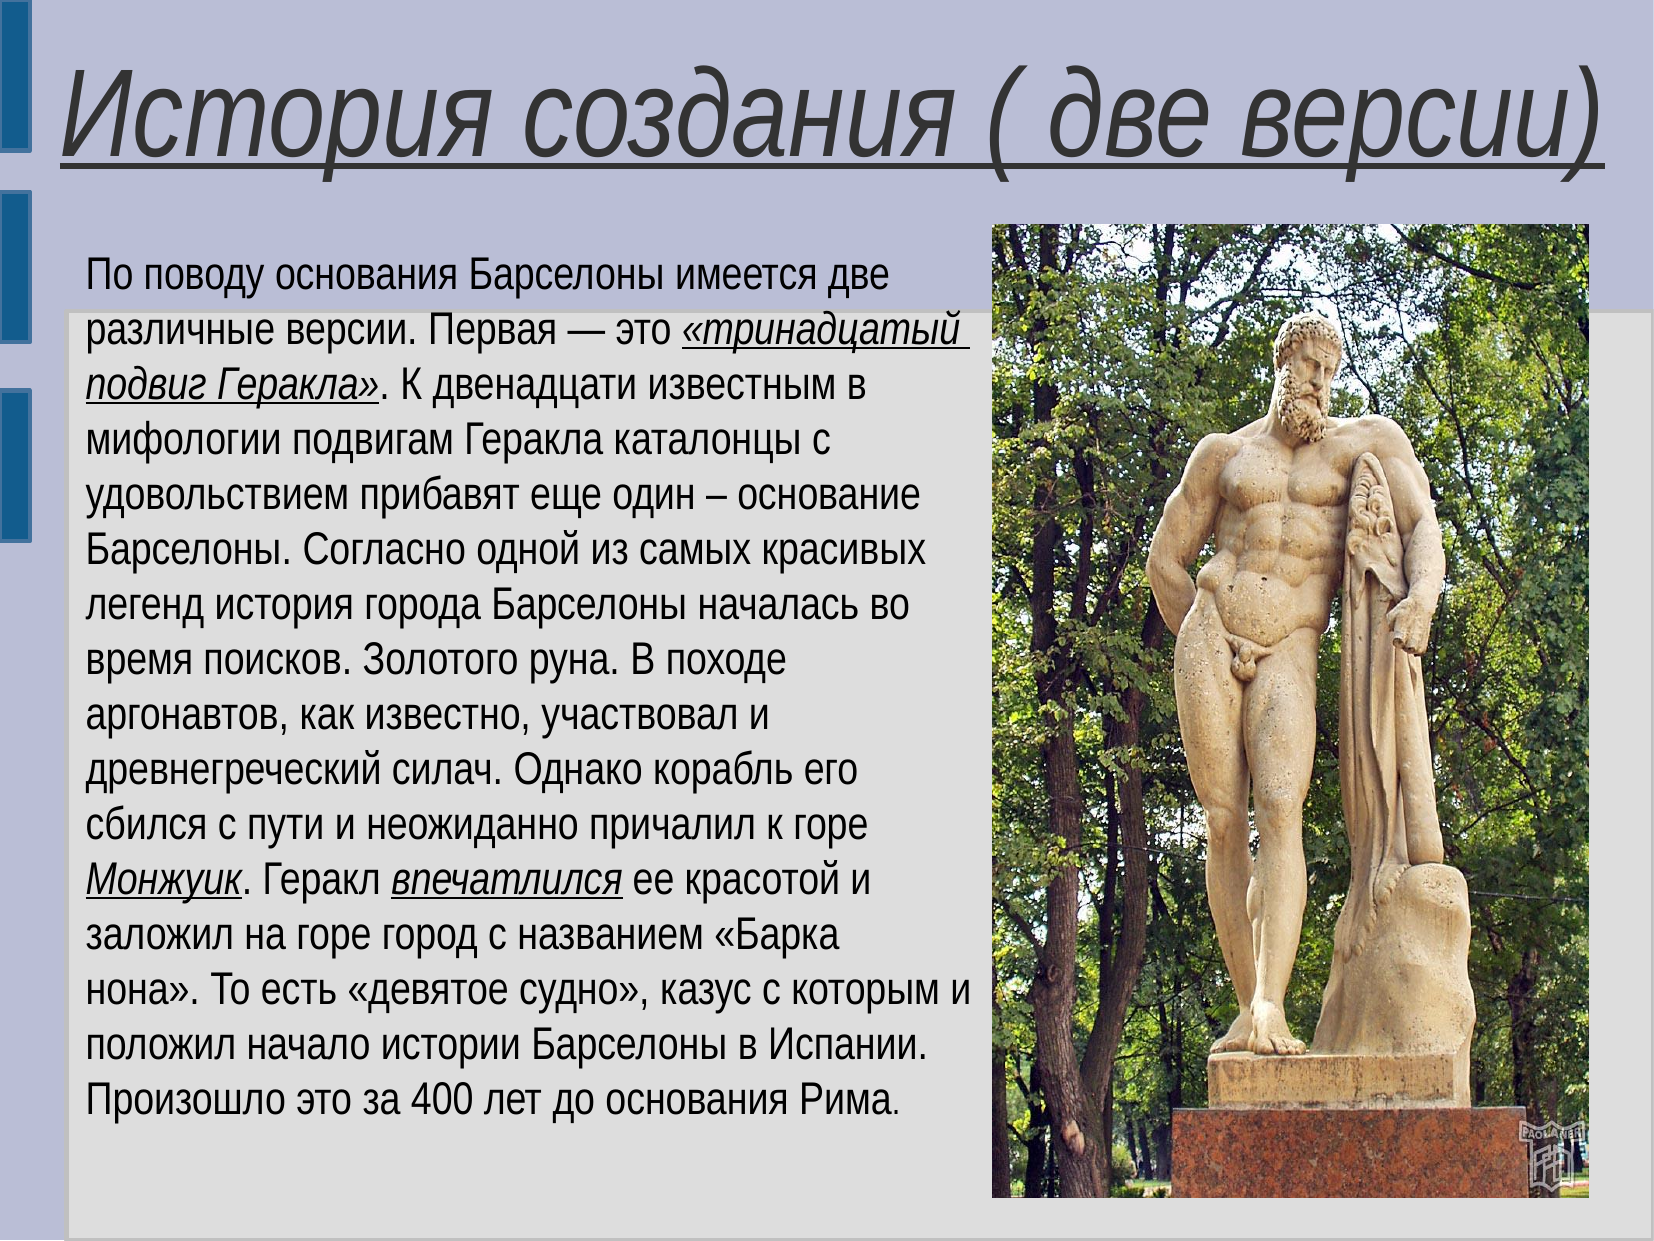

# История создания ( две версии)
По поводу основания Барселоны имеется две
различные версии. Первая — это «тринадцатый
подвиг Геракла». К двенадцати известным в
мифологии подвигам Геракла каталонцы с
удовольствием прибавят еще один – основание
Барселоны. Согласно одной из самых красивых
легенд история города Барселоны началась во
время поисков. Золотого руна. В походе
аргонавтов, как известно, участвовал и
древнегреческий силач. Однако корабль его
сбился с пути и неожиданно причалил к горе
Монжуик. Геракл впечатлился ее красотой и
заложил на горе город с названием «Барка
нона». То есть «девятое судно», казус с которым и
положил начало истории Барселоны в Испании.
Произошло это за 400 лет до основания Рима.